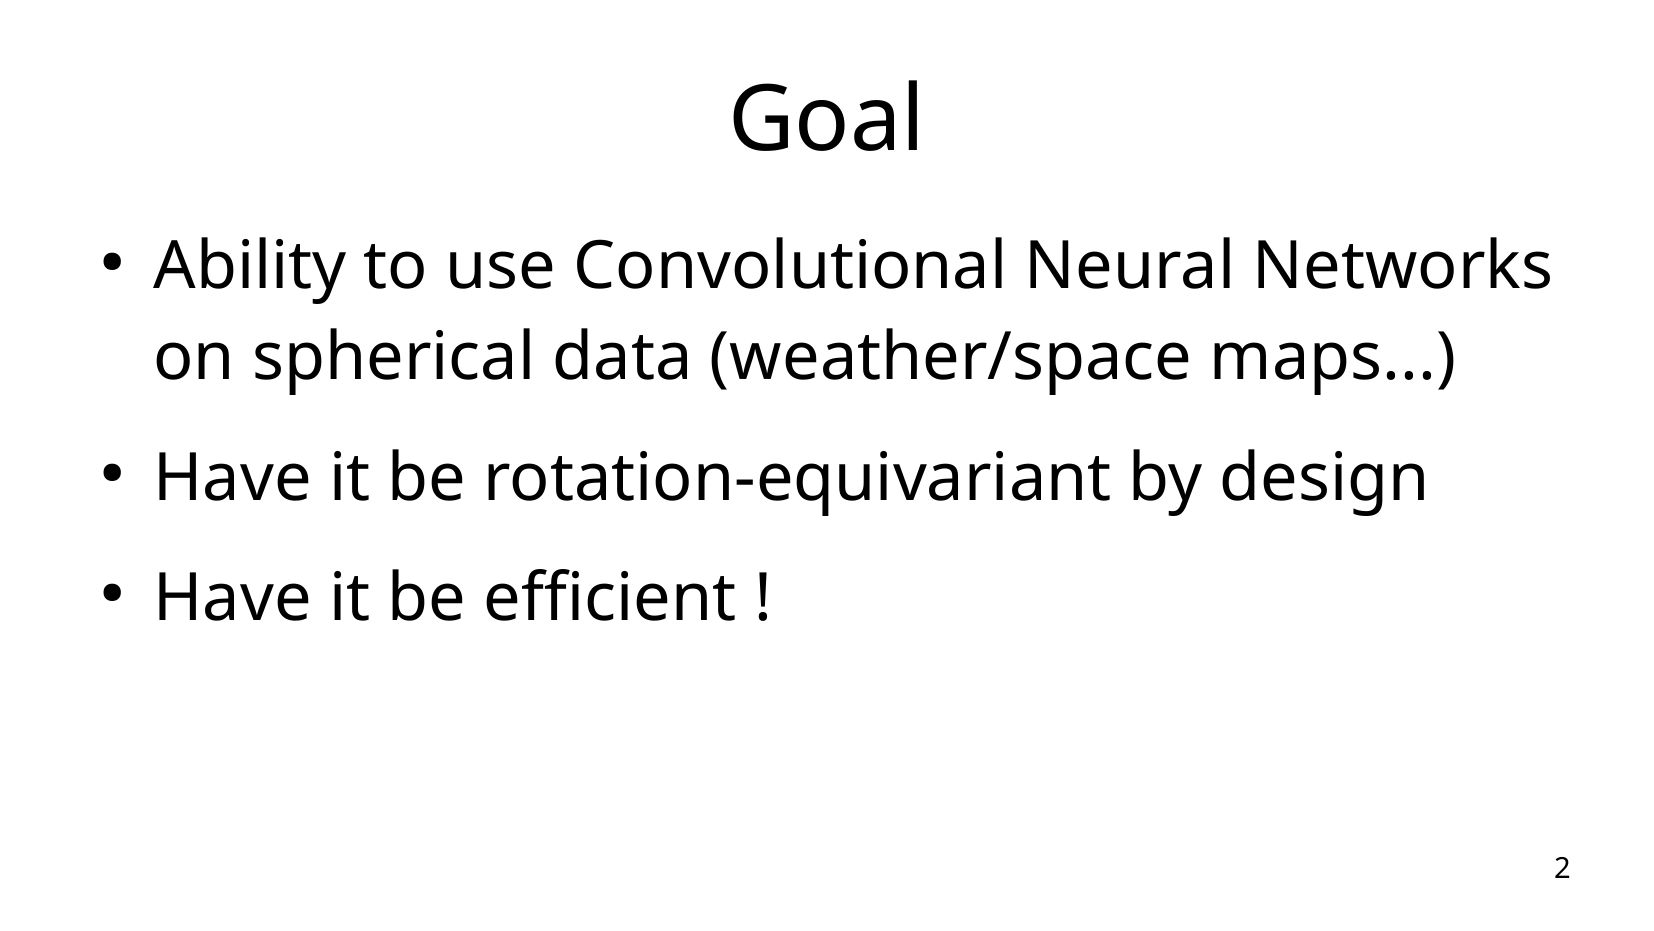

# Goal
Ability to use Convolutional Neural Networks on spherical data (weather/space maps...)
Have it be rotation-equivariant by design
Have it be efficient !
2